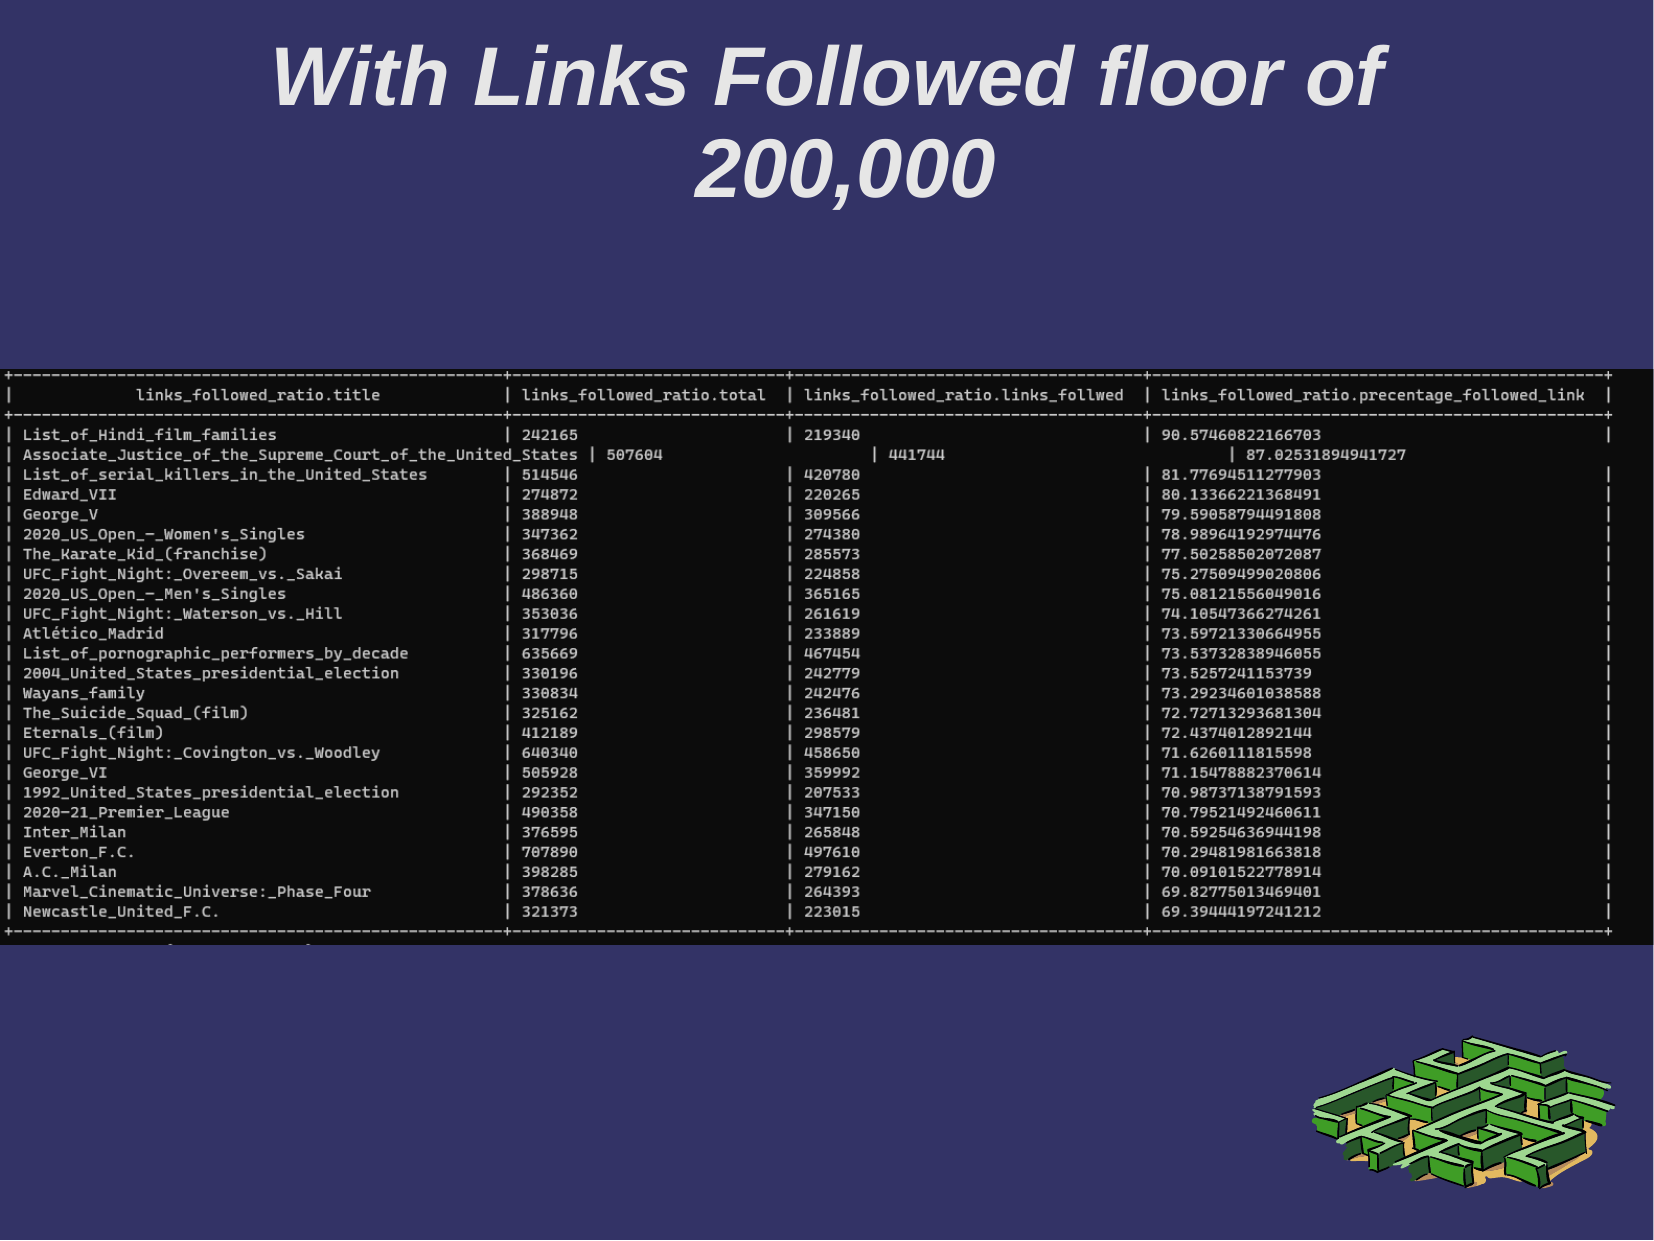

# With Links Followed floor of 200,000